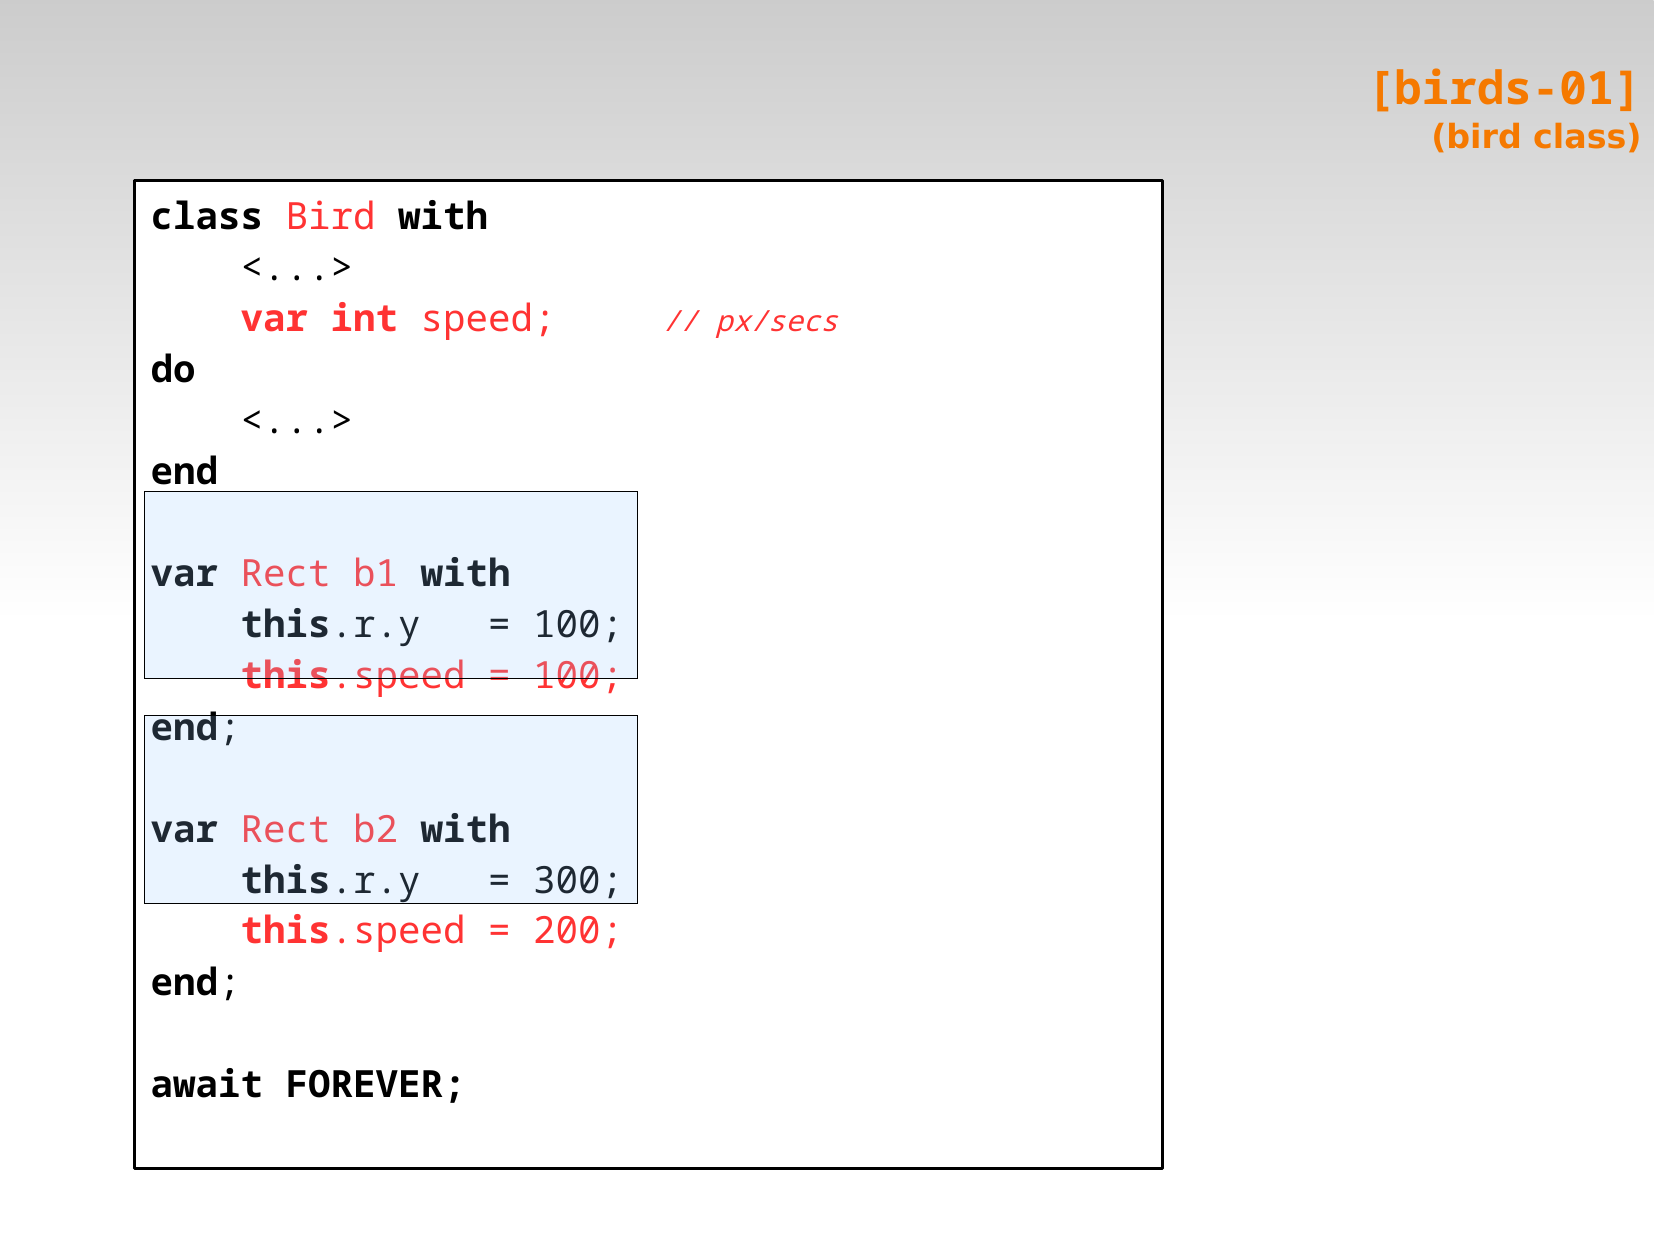

# [birds-01] (bird class)
class Bird with
 <...>
 var int speed; // px/secs
do
 <...>
end
var Rect b1 with
 this.r.y = 100;
 this.speed = 100;
end;
var Rect b2 with
 this.r.y = 300;
 this.speed = 200;
end;
await FOREVER;